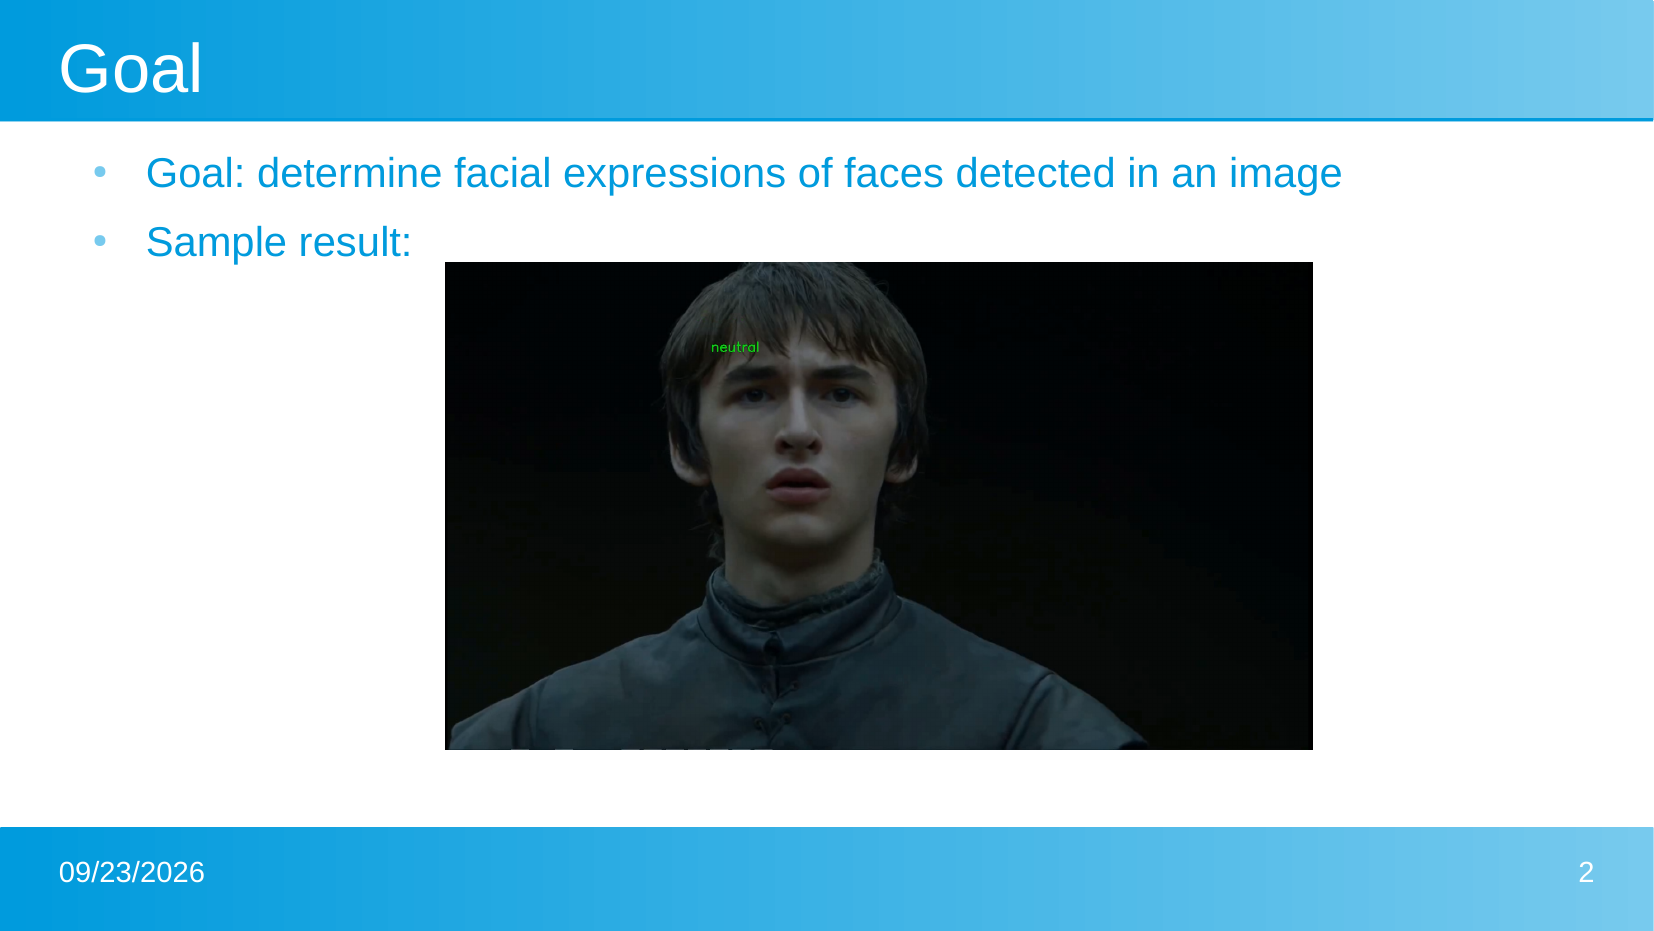

# Goal
Goal: determine facial expressions of faces detected in an image
Sample result:
2